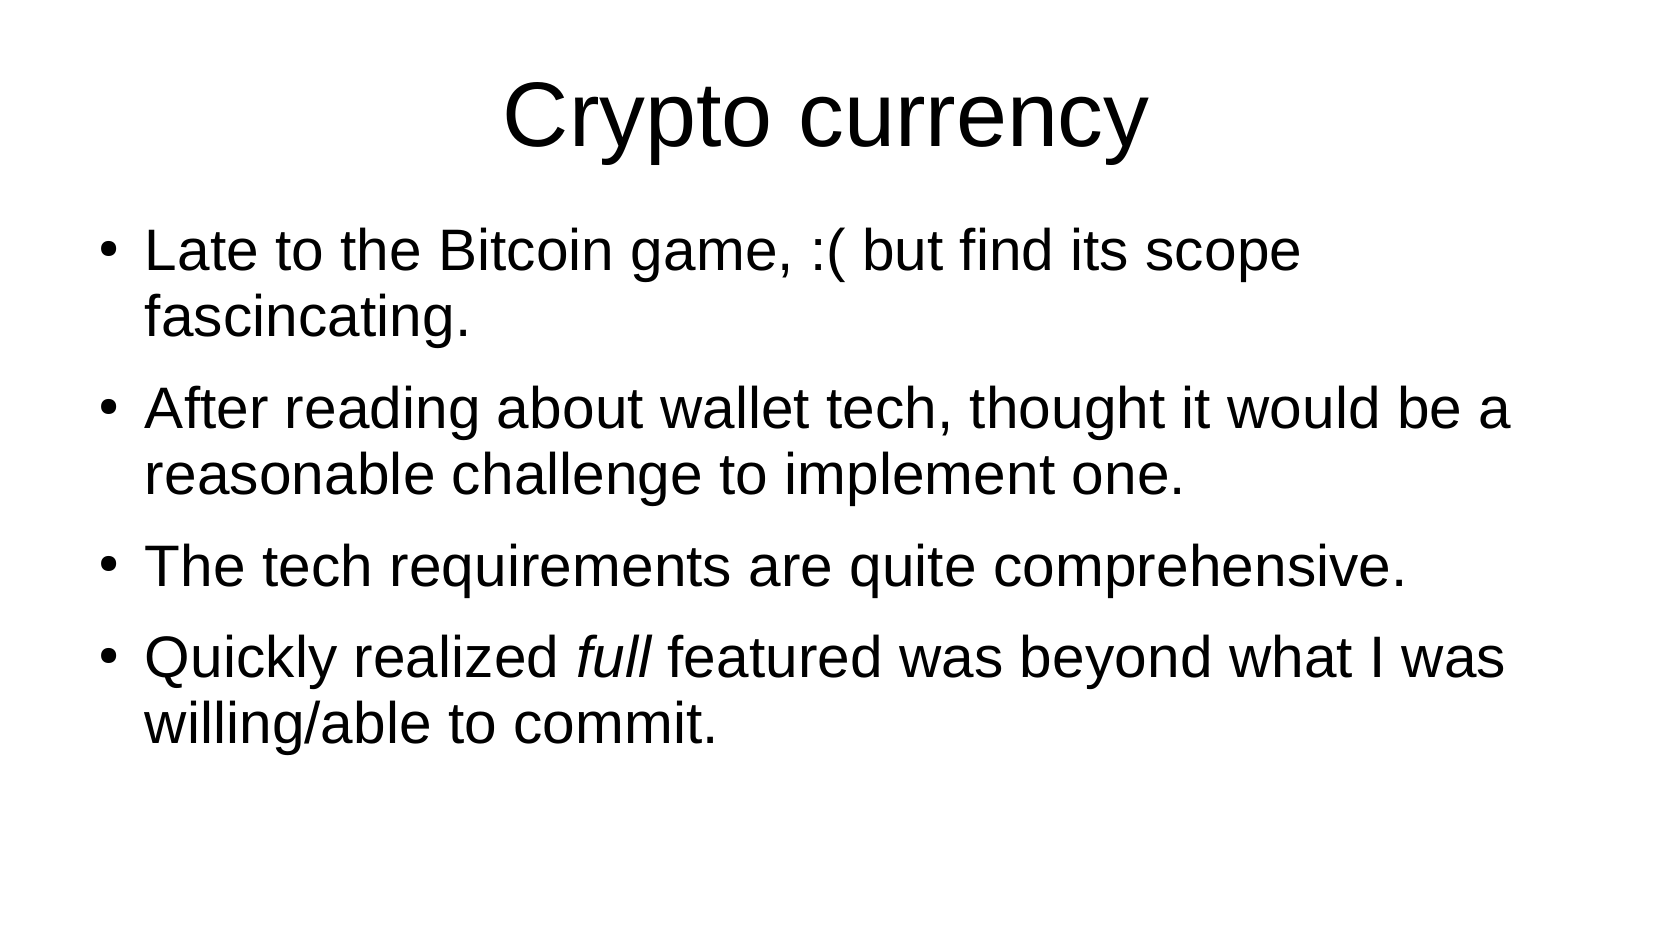

# Crypto currency
Late to the Bitcoin game, :( but find its scope fascincating.
After reading about wallet tech, thought it would be a reasonable challenge to implement one.
The tech requirements are quite comprehensive.
Quickly realized full featured was beyond what I was willing/able to commit.